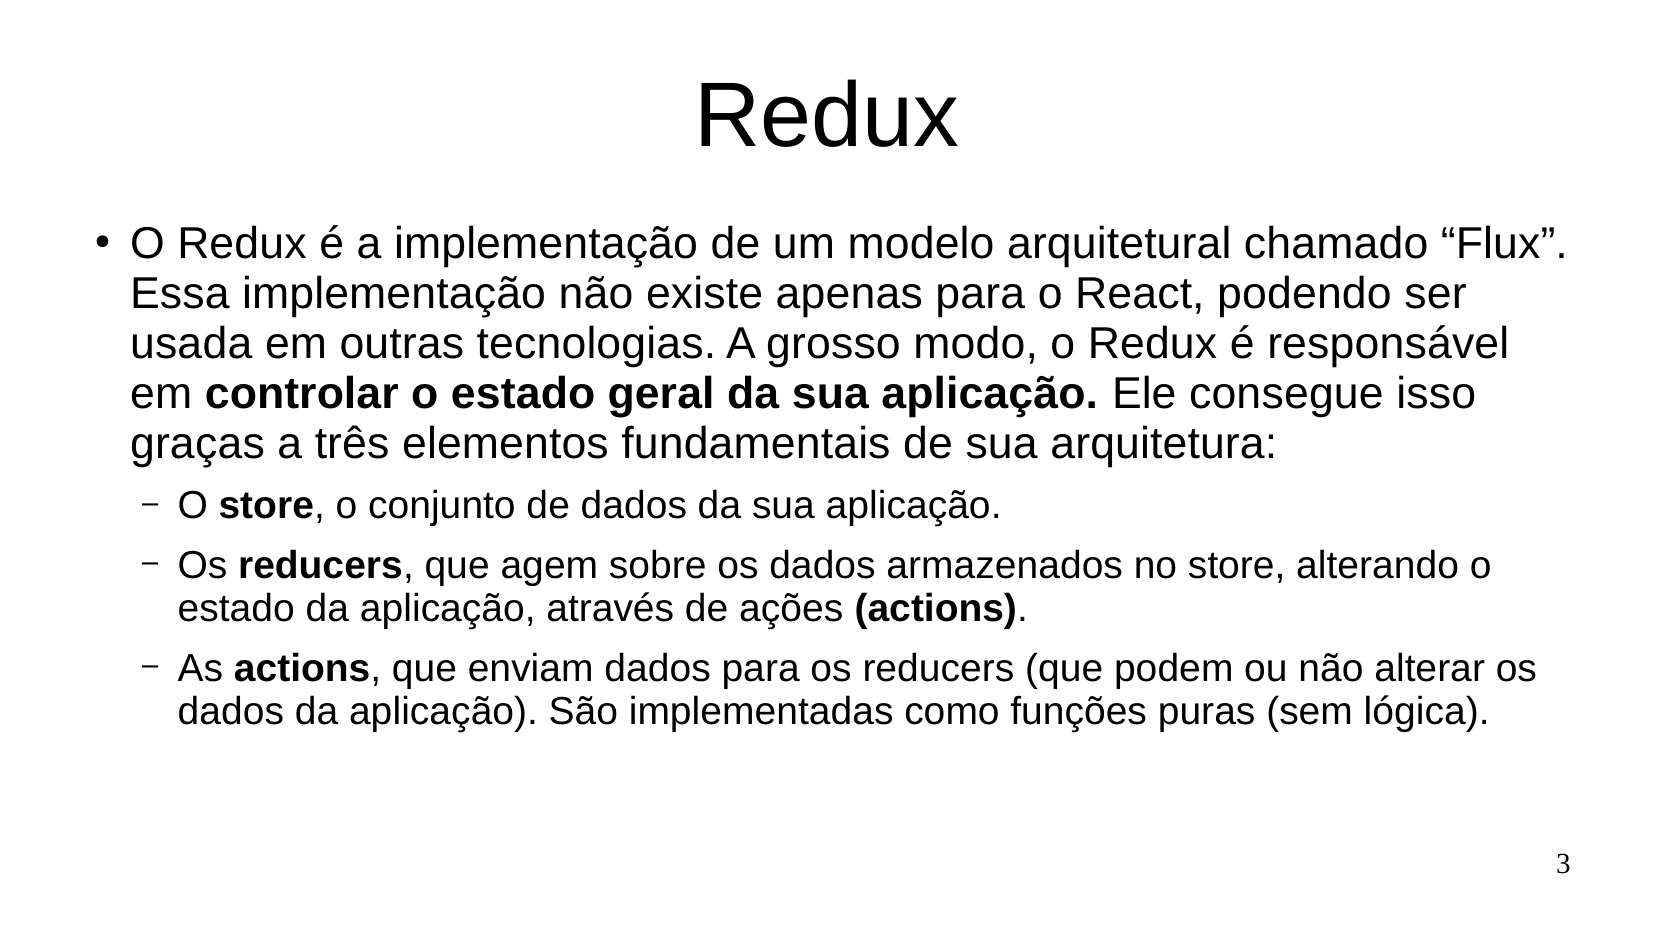

# Redux
O Redux é a implementação de um modelo arquitetural chamado “Flux”. Essa implementação não existe apenas para o React, podendo ser usada em outras tecnologias. A grosso modo, o Redux é responsável em controlar o estado geral da sua aplicação. Ele consegue isso graças a três elementos fundamentais de sua arquitetura:
O store, o conjunto de dados da sua aplicação.
Os reducers, que agem sobre os dados armazenados no store, alterando o estado da aplicação, através de ações (actions).
As actions, que enviam dados para os reducers (que podem ou não alterar os dados da aplicação). São implementadas como funções puras (sem lógica).
3